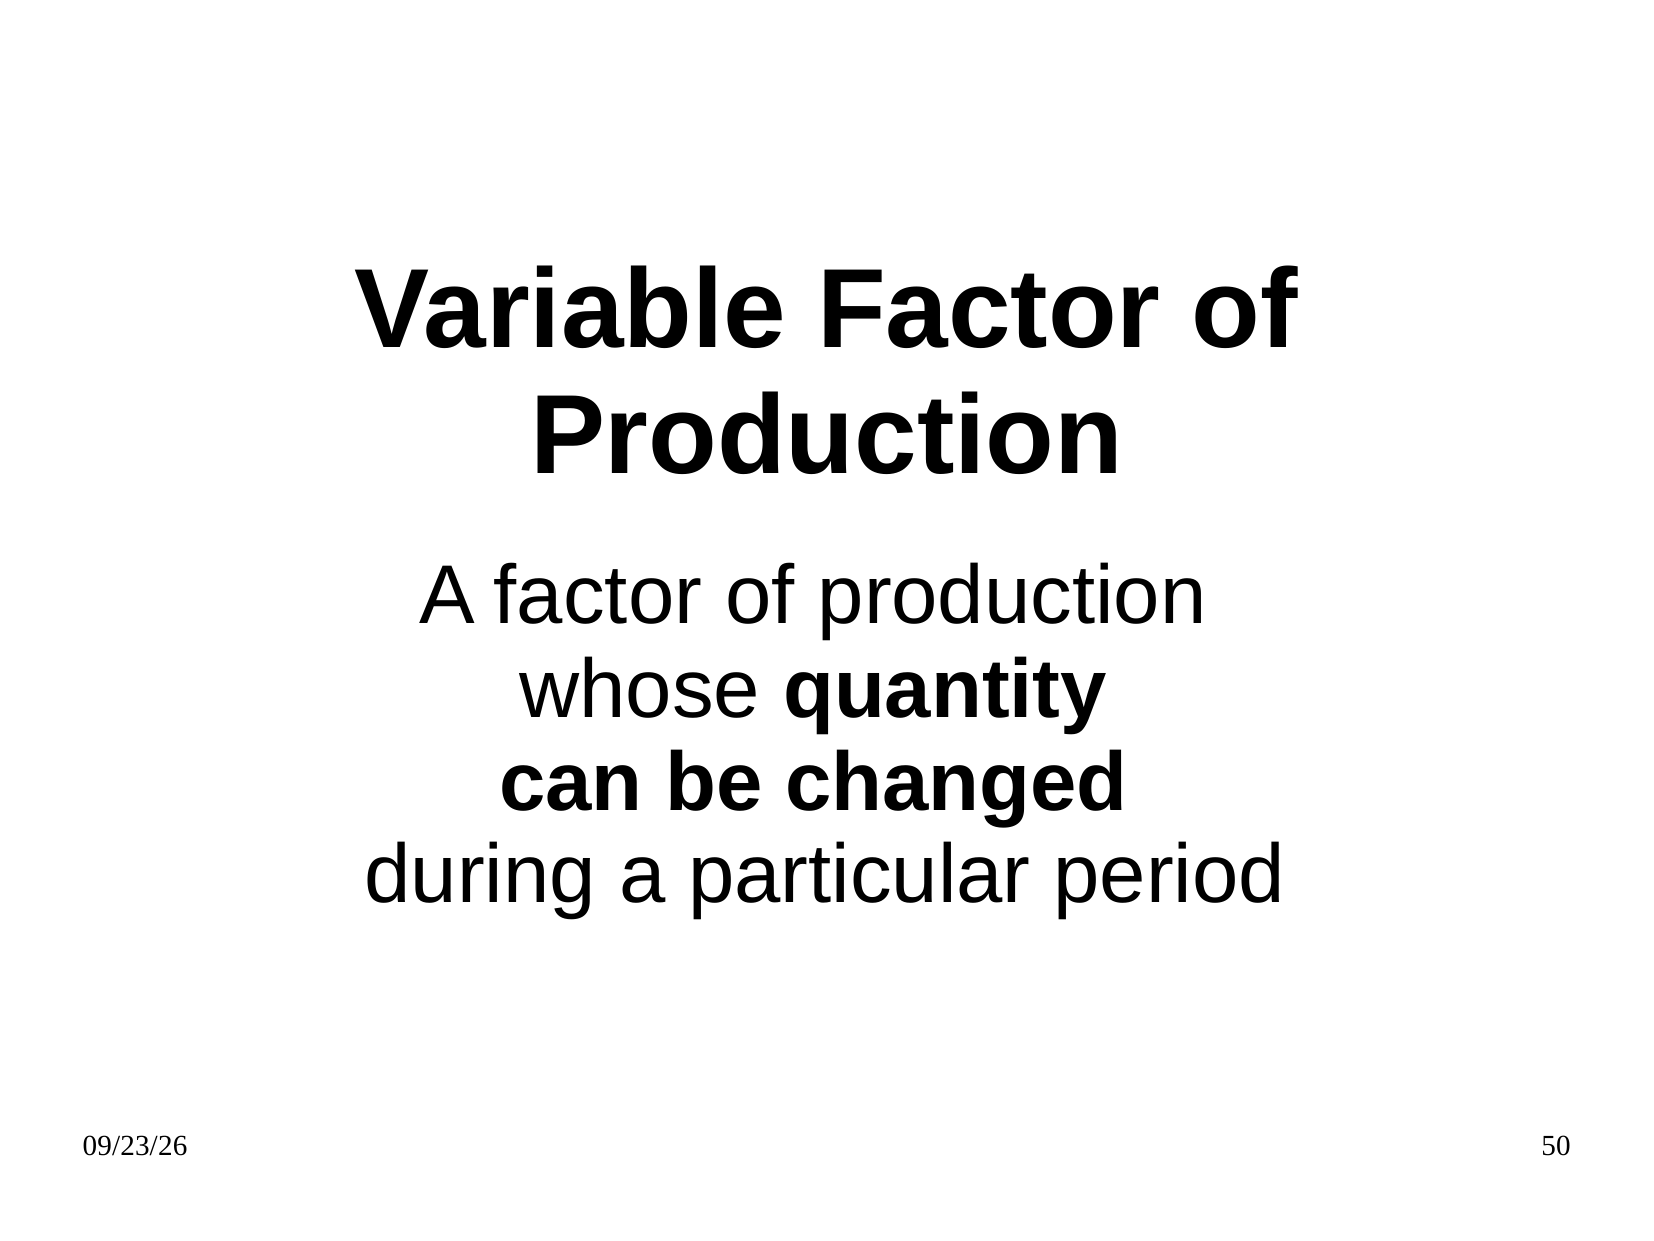

# Variable Factor of Production
A factor of production
whose quantity
can be changed
during a particular period
50